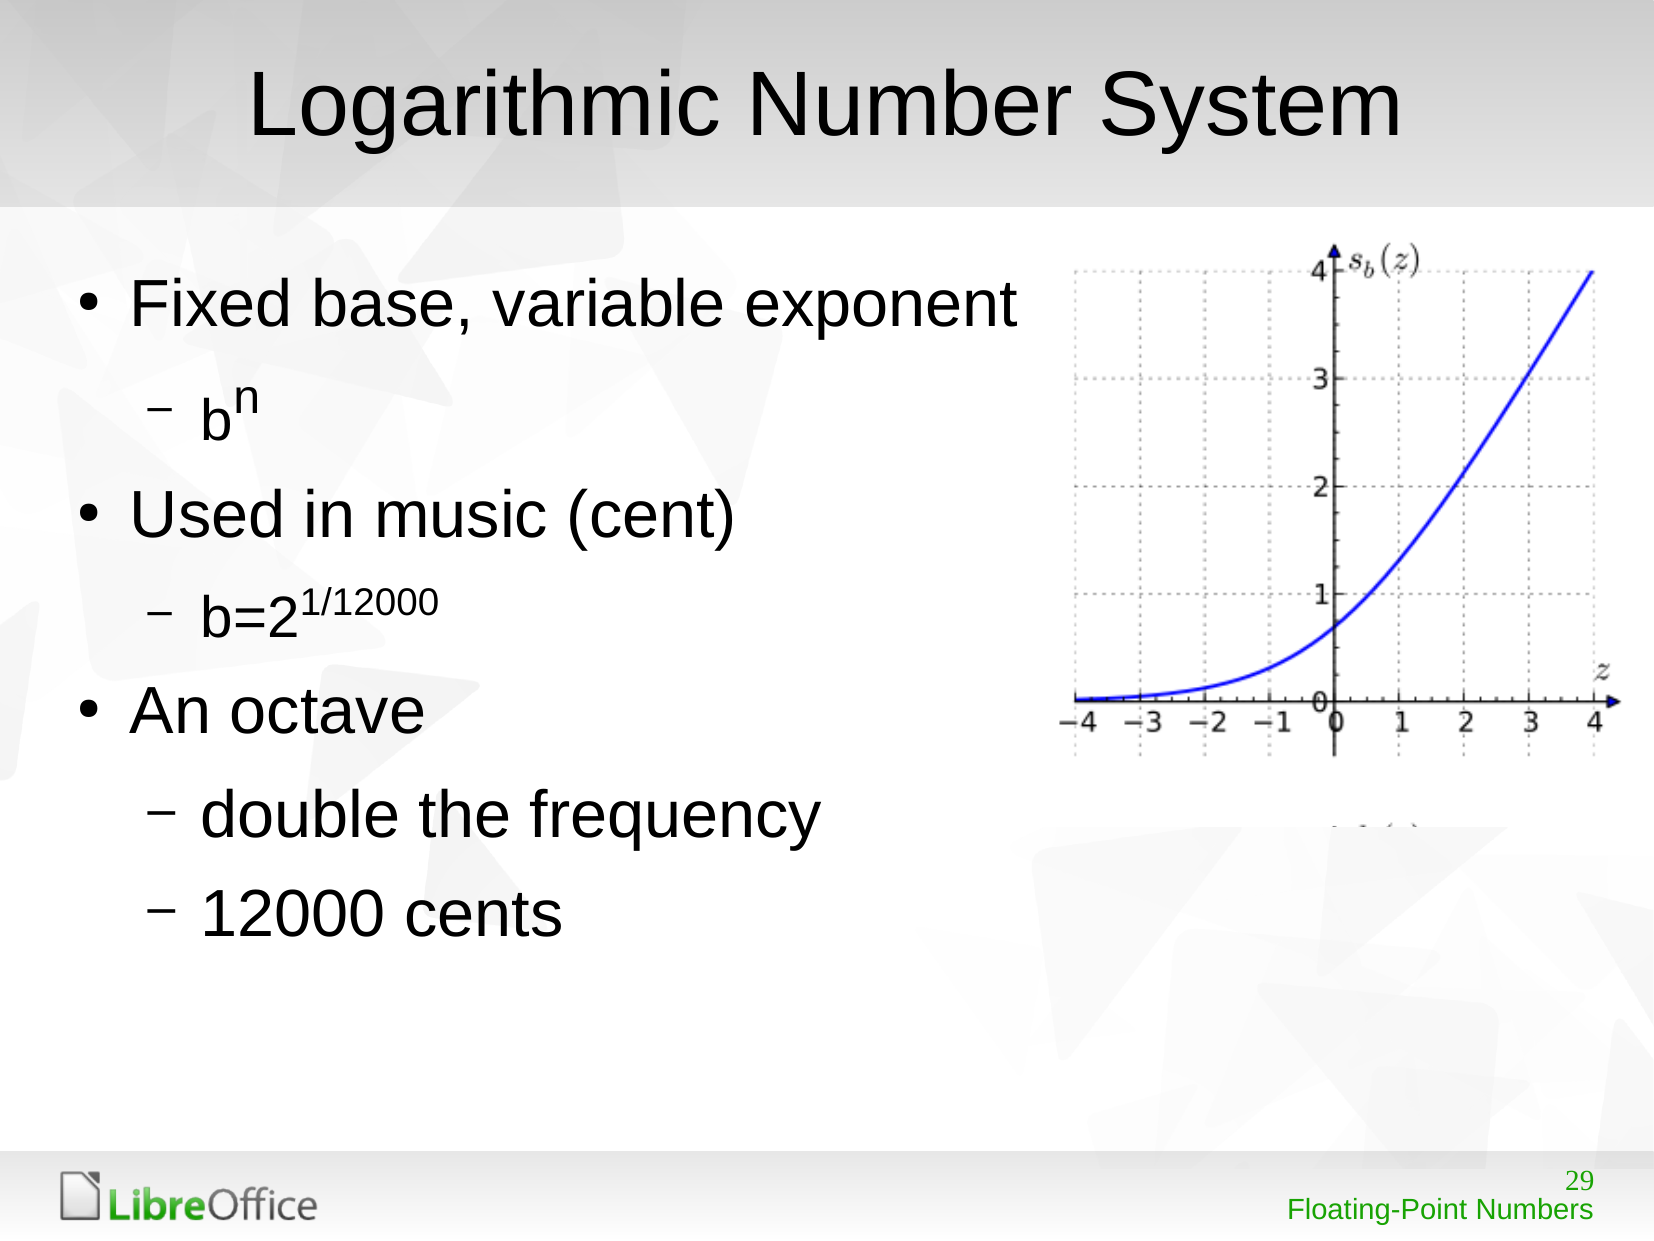

Logarithmic Number System
# Fixed base, variable exponent
bn
Used in music (cent)
b=21/12000
An octave
double the frequency
12000 cents
29
Floating-Point Numbers